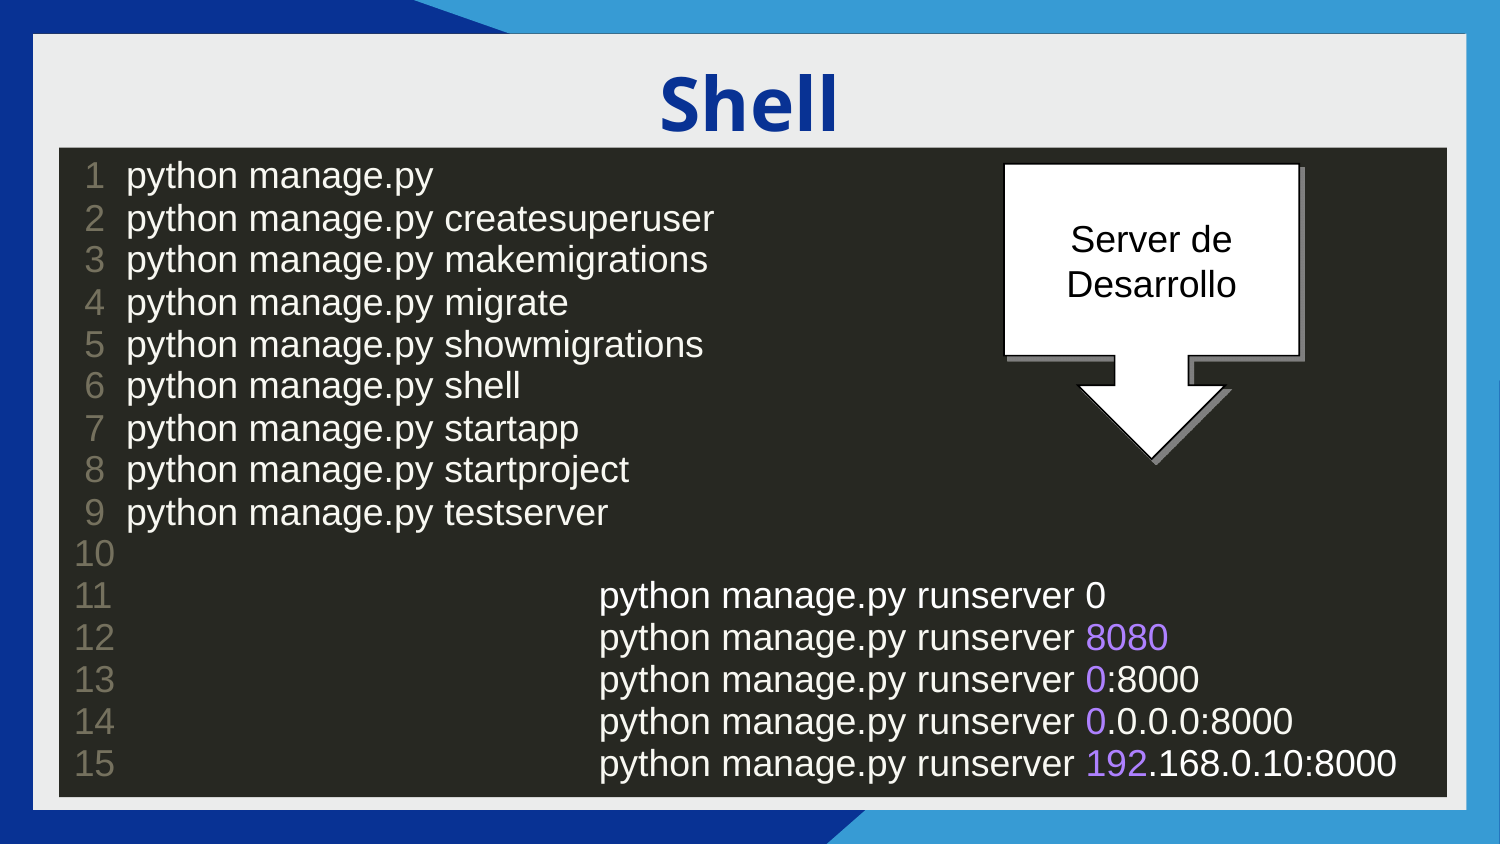

# Shell
 1 python manage.py
 2 python manage.py createsuperuser
 3 python manage.py makemigrations
 4 python manage.py migrate
 5 python manage.py showmigrations
 6 python manage.py shell
 7 python manage.py startapp
 8 python manage.py startproject
 9 python manage.py testserver
10
11 							python manage.py runserver 0
12 							python manage.py runserver 8080
13 							python manage.py runserver 0:8000
14 							python manage.py runserver 0.0.0.0:8000
15							python manage.py runserver 192.168.0.10:8000
Server de Desarrollo